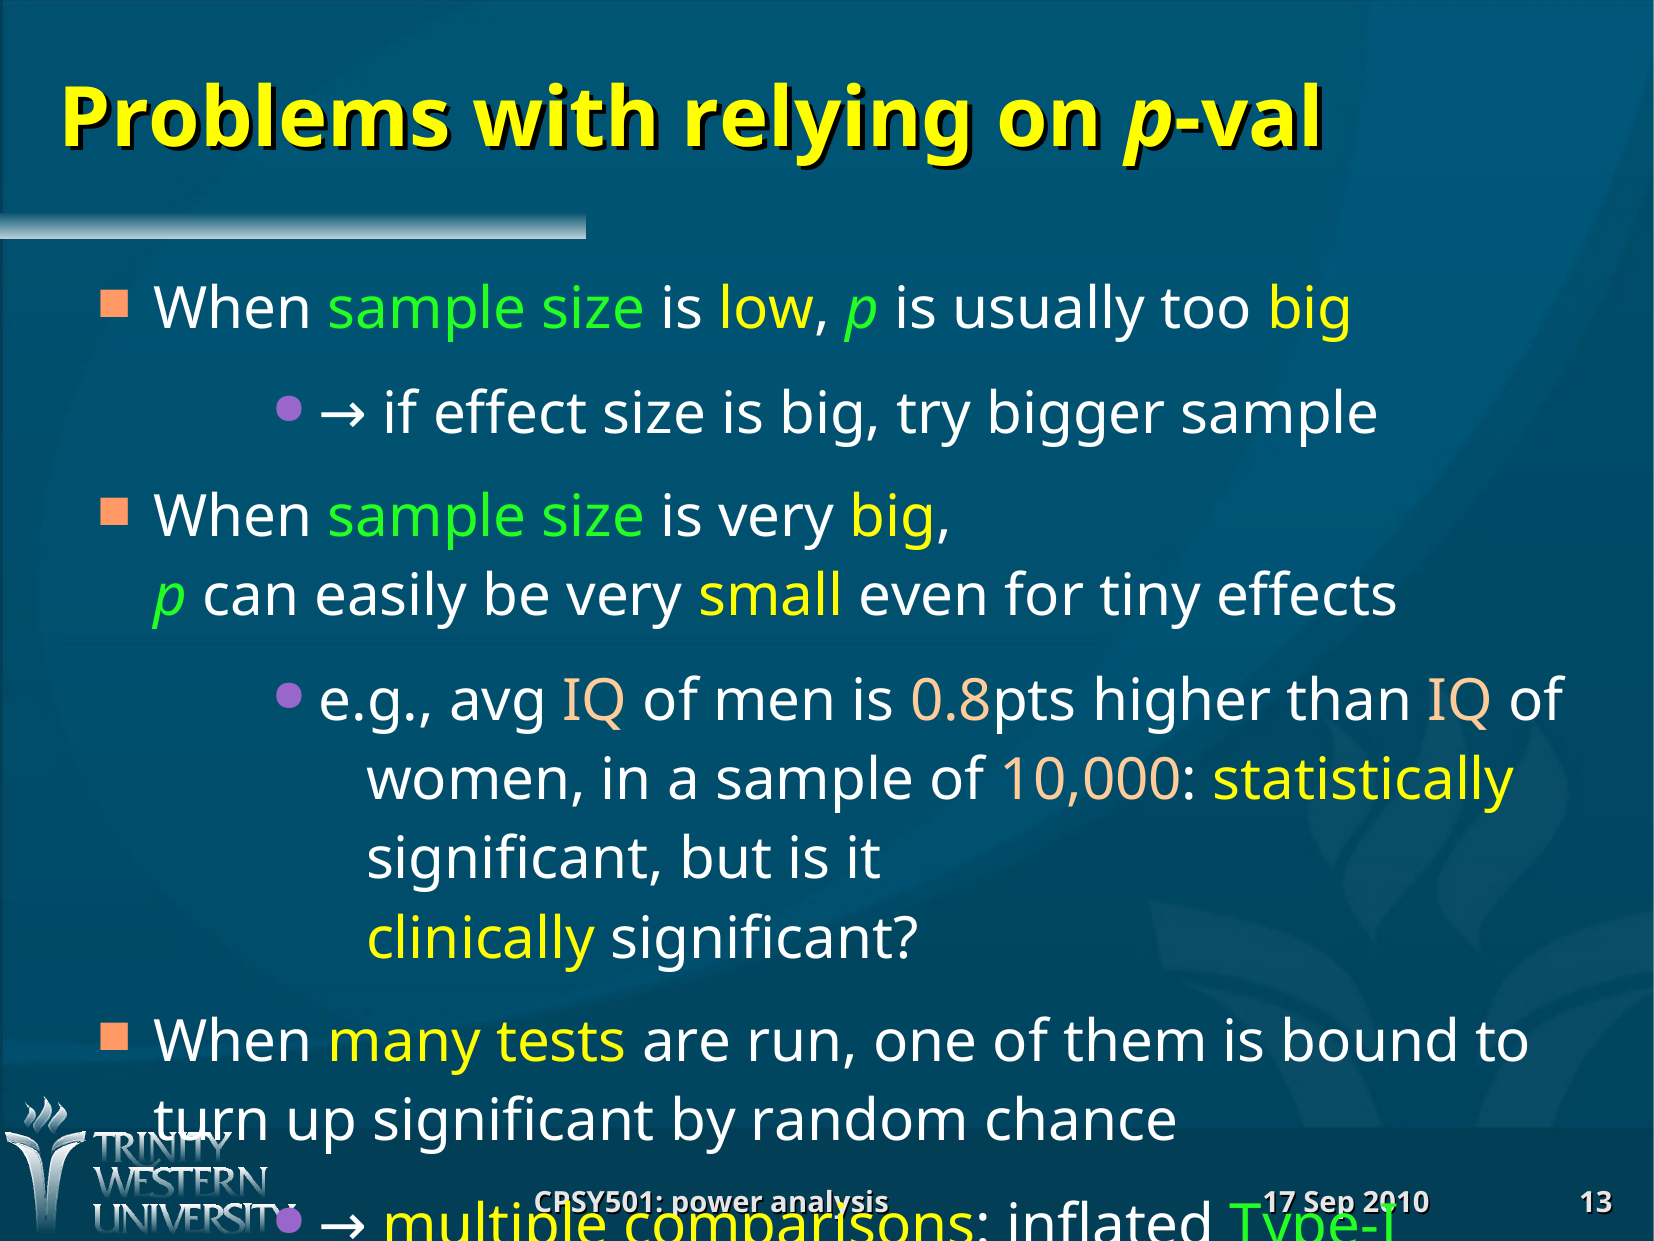

# Problems with relying on p-val
When sample size is low, p is usually too big
→ if effect size is big, try bigger sample
When sample size is very big,
p can easily be very small even for tiny effects
e.g., avg IQ of men is 0.8pts higher than IQ of women, in a sample of 10,000: statistically significant, but is it
clinically significant?
When many tests are run, one of them is bound to turn up significant by random chance
→ multiple comparisons: inflated Type-I
CPSY501: power analysis
17 Sep 2010
13